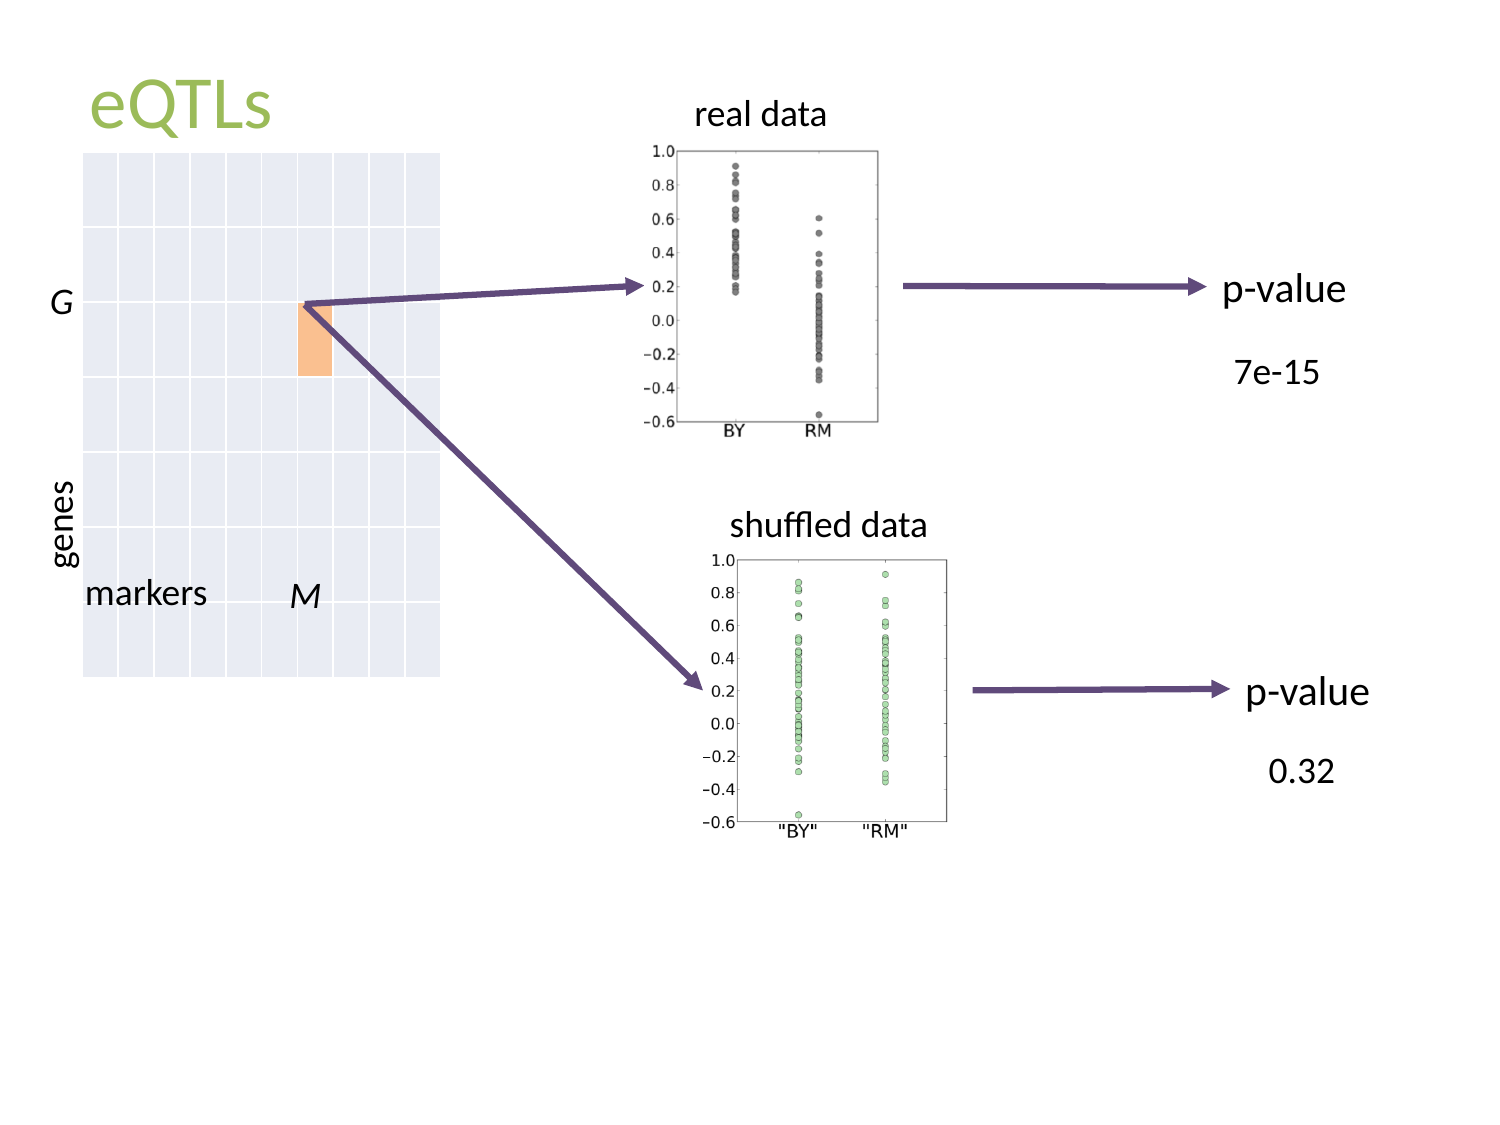

eQTLs
real data
| | | | | | | | | | |
| --- | --- | --- | --- | --- | --- | --- | --- | --- | --- |
| | | | | | | | | | |
| | | | | | | | | | |
| | | | | | | | | | |
| | | | | | | | | | |
| | | | | | | | | | |
| | | | | | | | | | |
p-value
G
7e-15
genes
shuffled data
markers
M
p-value
0.32